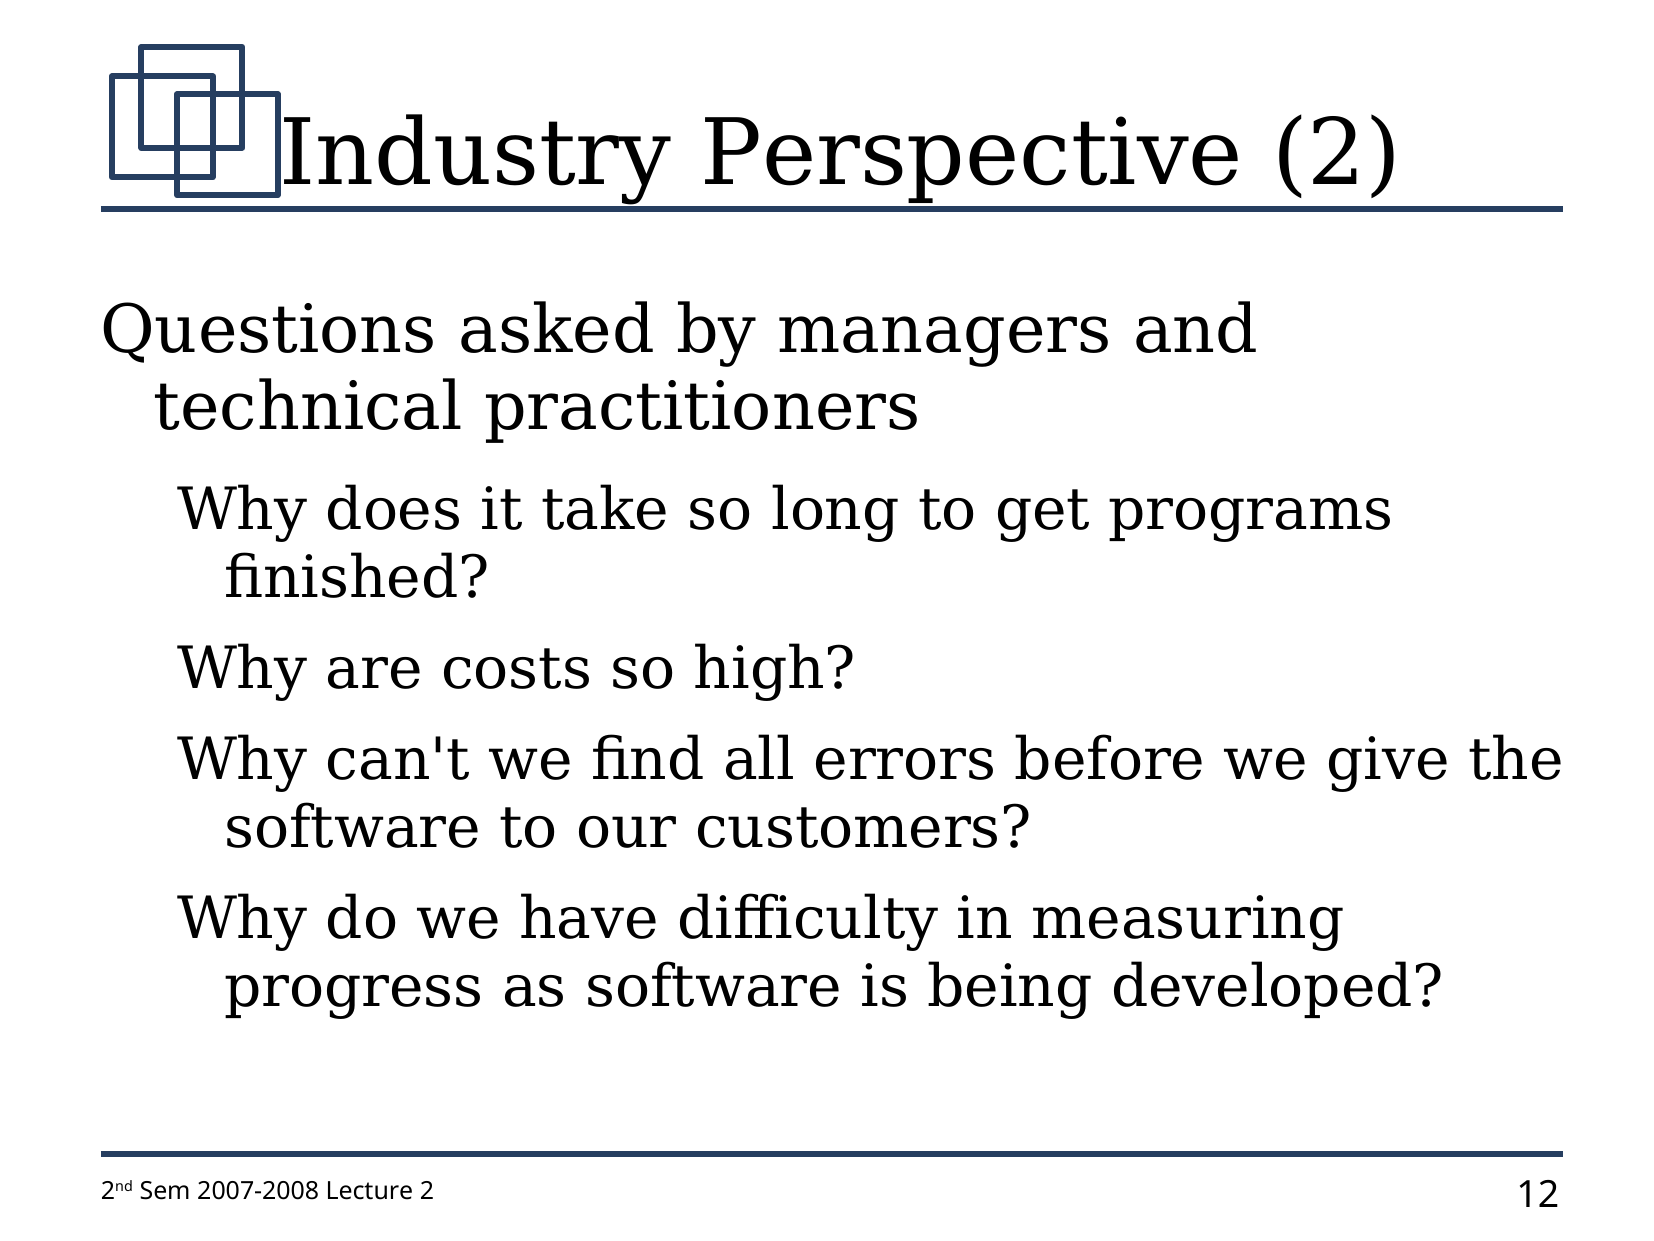

# Industry Perspective (2)
Questions asked by managers and technical practitioners
Why does it take so long to get programs finished?
Why are costs so high?
Why can't we find all errors before we give the software to our customers?
Why do we have difficulty in measuring progress as software is being developed?